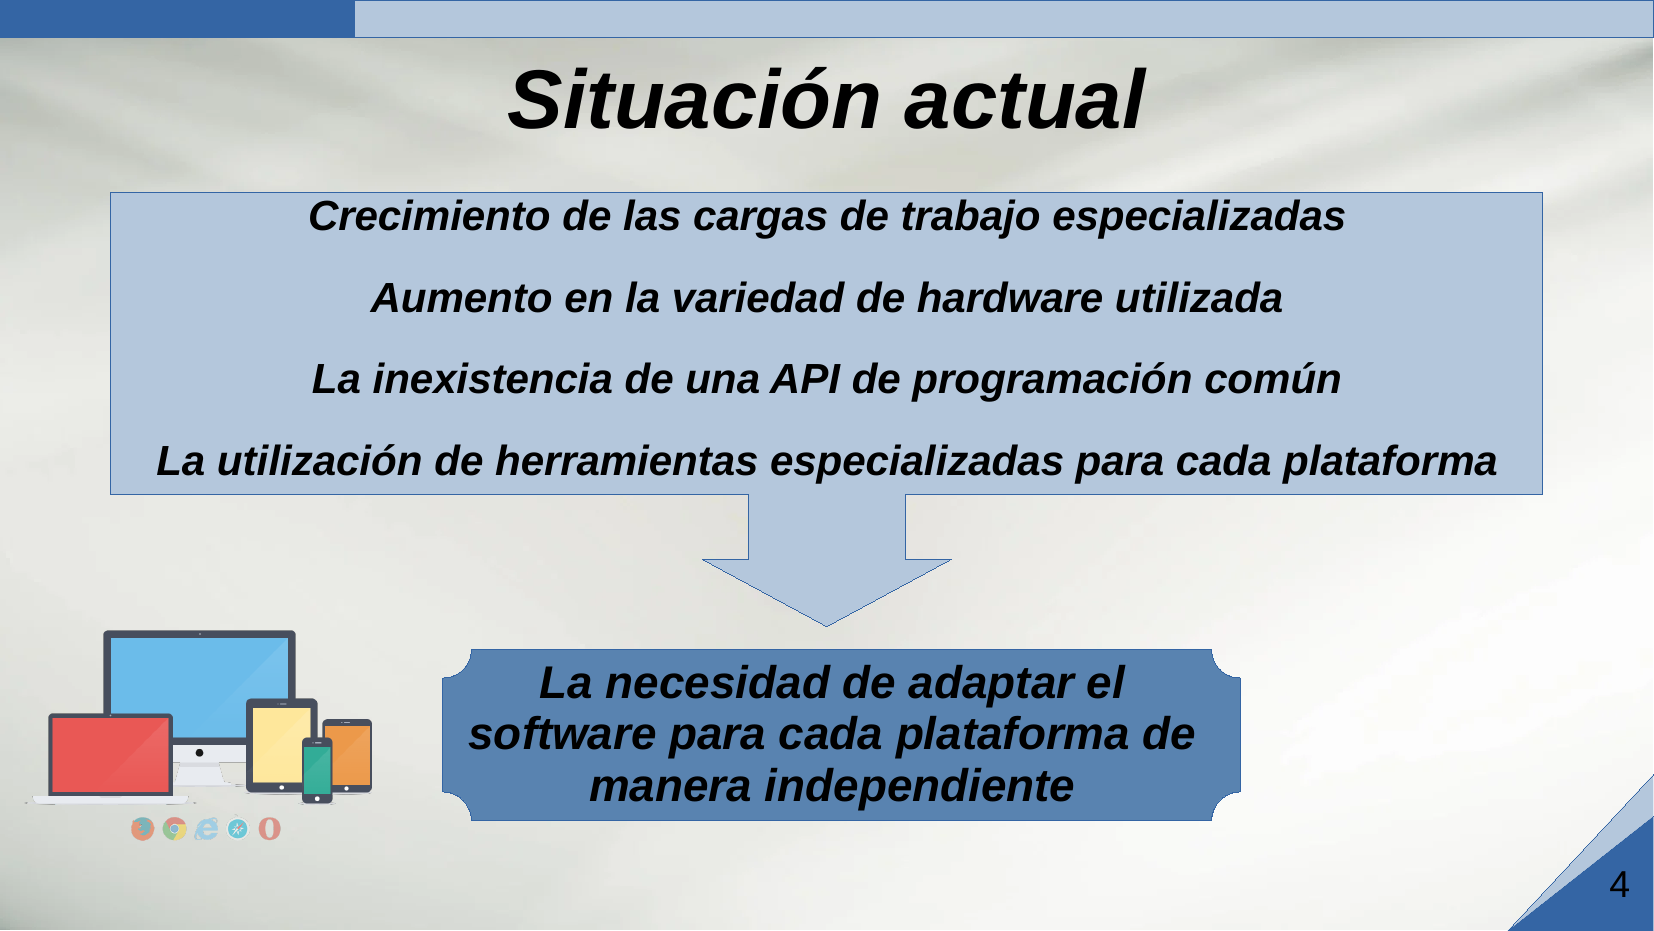

# Situación actual
Crecimiento de las cargas de trabajo especializadas
Aumento en la variedad de hardware utilizada
La inexistencia de una API de programación común
La utilización de herramientas especializadas para cada plataforma
La necesidad de adaptar el software para cada plataforma de manera independiente